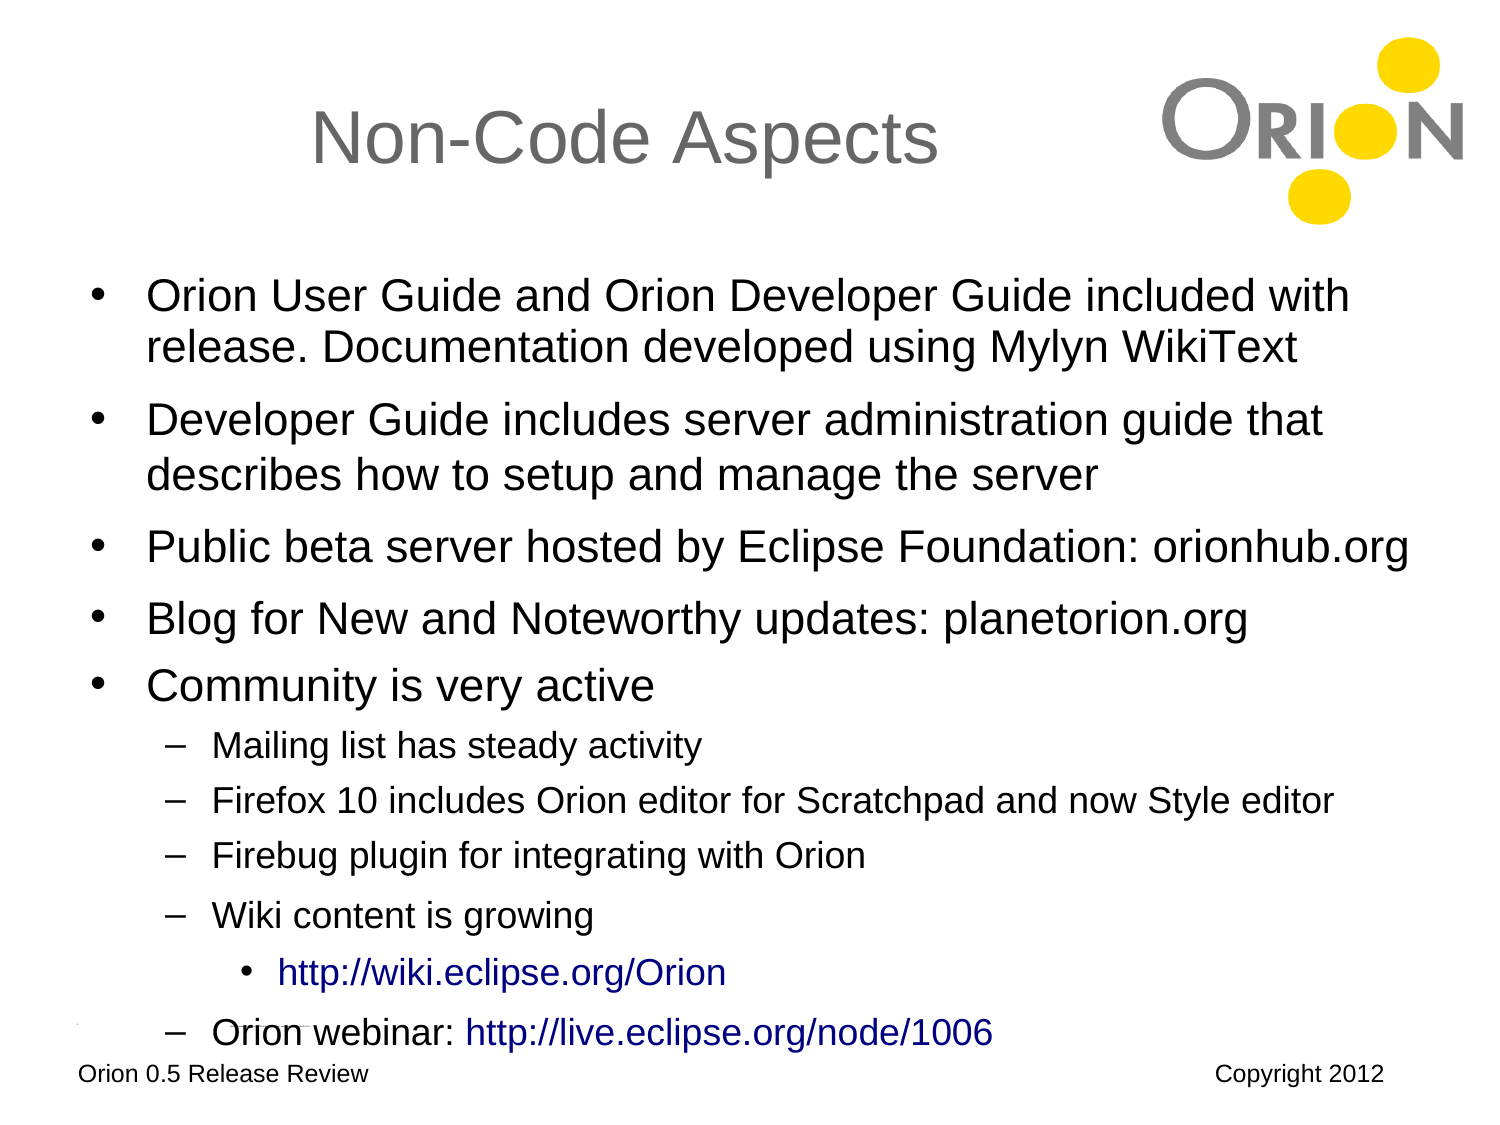

# Non-Code Aspects
Orion User Guide and Orion Developer Guide included with release. Documentation developed using Mylyn WikiText
Developer Guide includes server administration guide that describes how to setup and manage the server
Public beta server hosted by Eclipse Foundation: orionhub.org
Blog for New and Noteworthy updates: planetorion.org
Community is very active
Mailing list has steady activity
Firefox 10 includes Orion editor for Scratchpad and now Style editor
Firebug plugin for integrating with Orion
Wiki content is growing
http://wiki.eclipse.org/Orion
Orion webinar: http://live.eclipse.org/node/1006
4
Copyright 2011